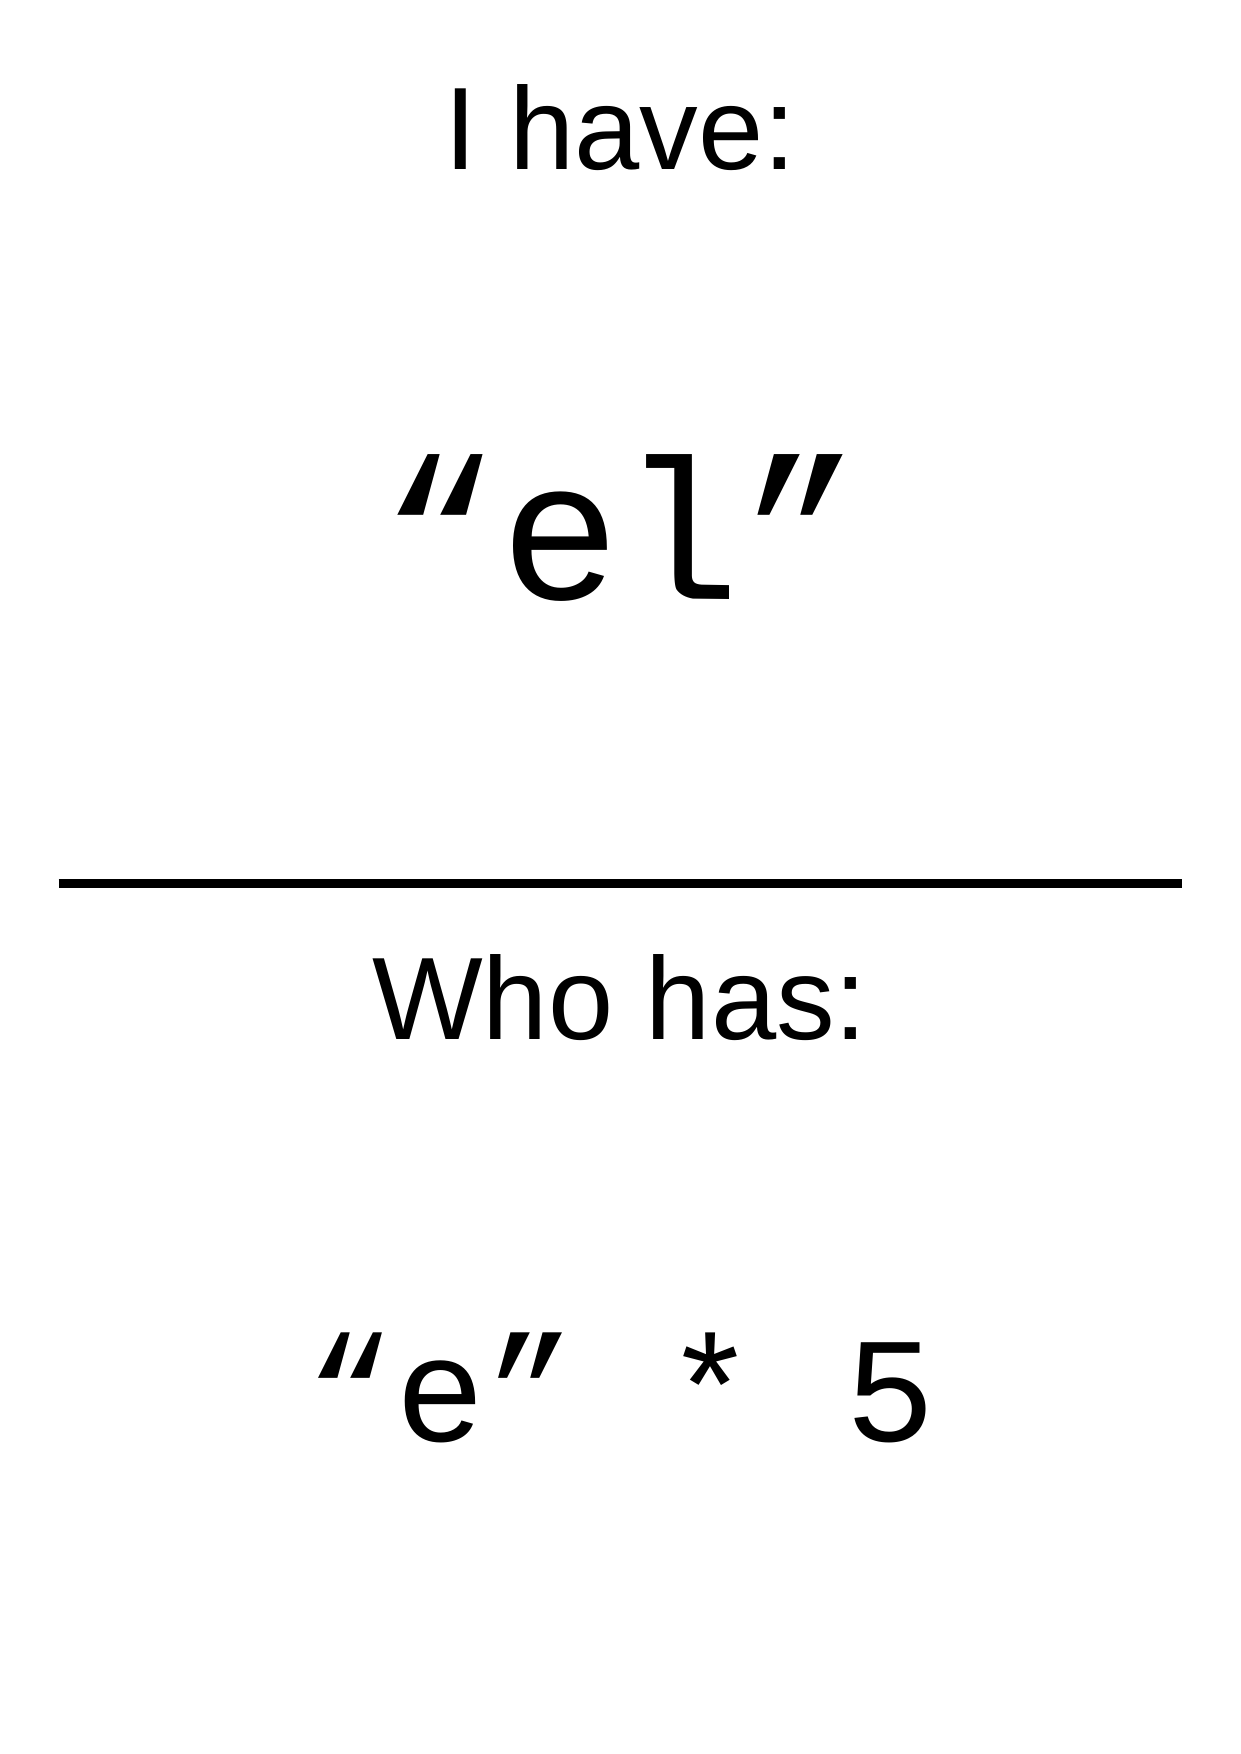

# I have:
“el”
Who has:
“e” * 5